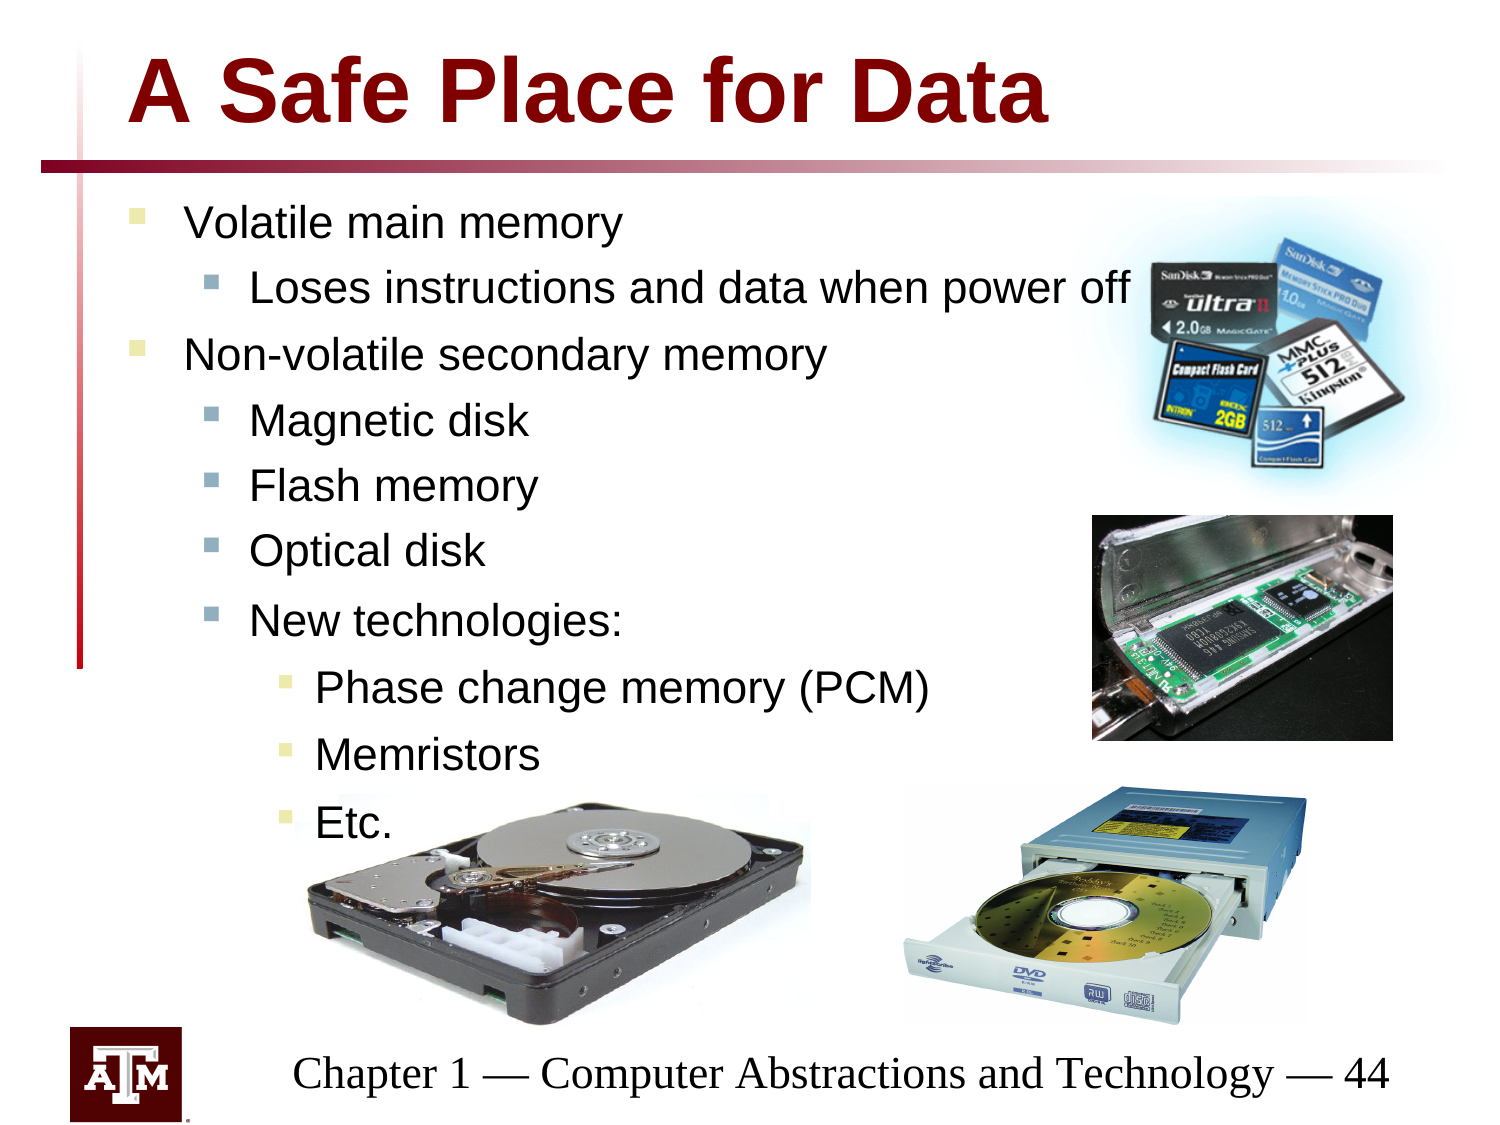

# A Safe Place for Data
Volatile main memory
Loses instructions and data when power off
Non-volatile secondary memory
Magnetic disk
Flash memory
Optical disk
New technologies:
Phase change memory (PCM)
Memristors
Etc.
Chapter 1 — Computer Abstractions and Technology